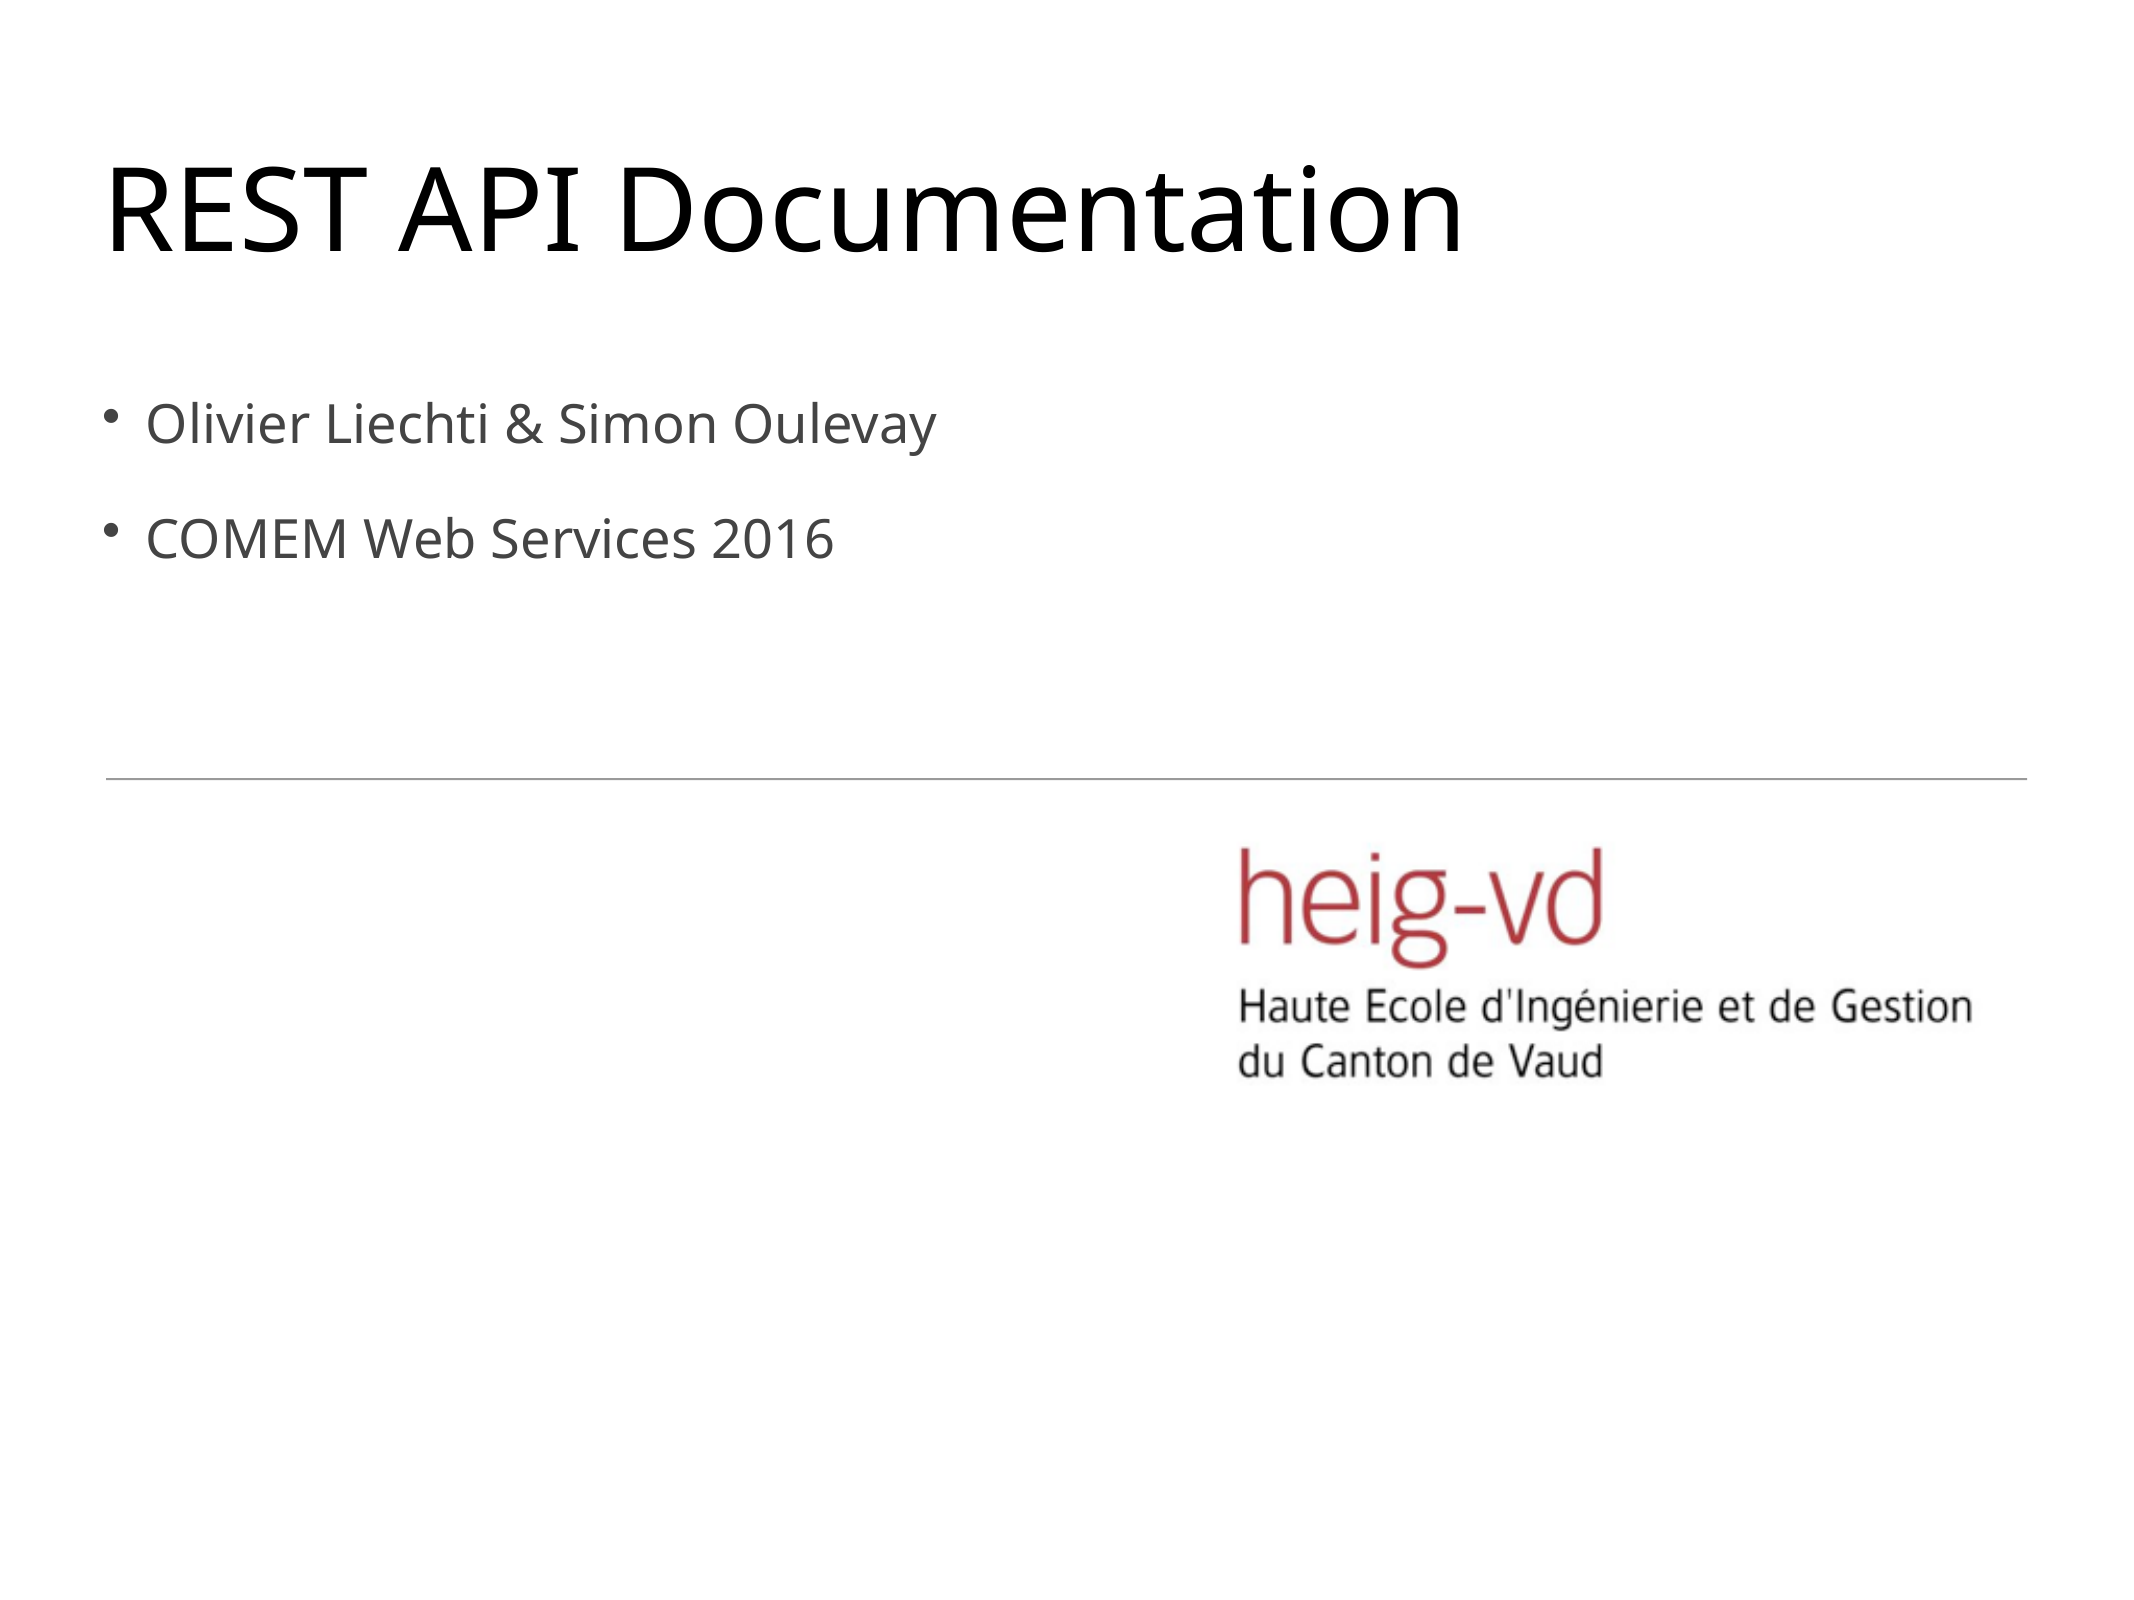

# REST API Documentation
Olivier Liechti & Simon Oulevay
COMEM Web Services 2016